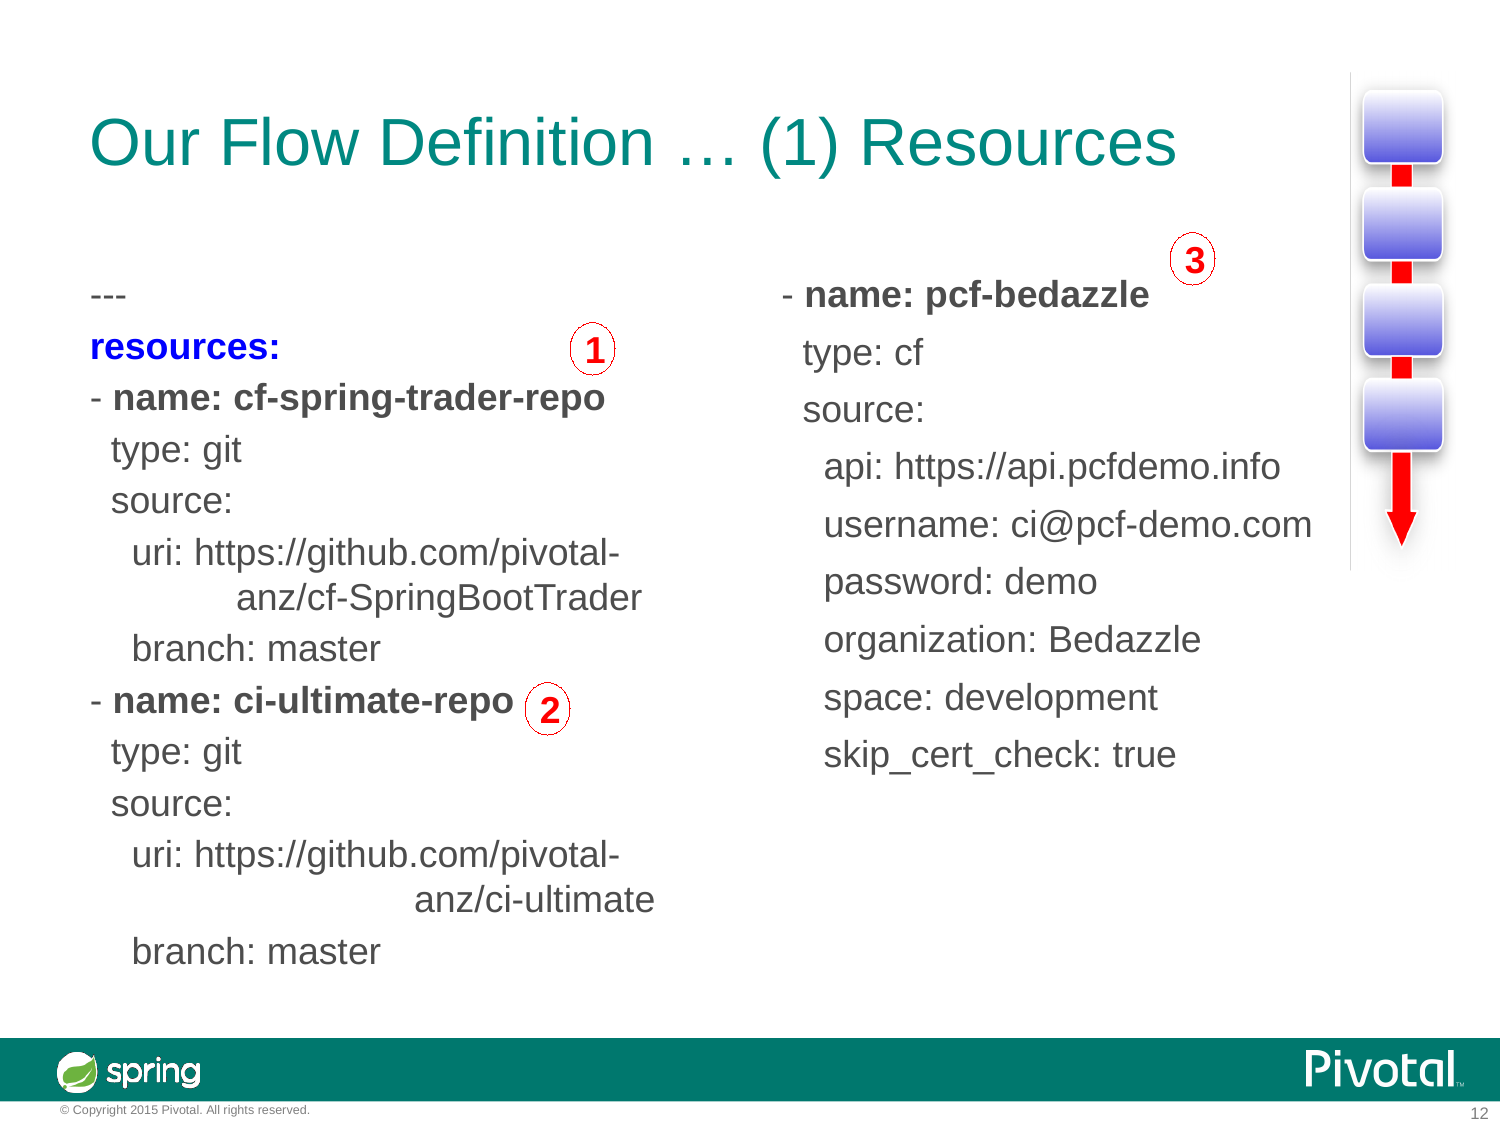

# Our Flow Definition … (1) Resources
3
---
resources:
- name: cf-spring-trader-repo
 type: git
 source:
 uri: https://github.com/pivotal-
 anz/cf-SpringBootTrader
 branch: master
- name: ci-ultimate-repo
 type: git
 source:
 uri: https://github.com/pivotal-
 anz/ci-ultimate
 branch: master
- name: pcf-bedazzle
 type: cf
 source:
 api: https://api.pcfdemo.info
 username: ci@pcf-demo.com
 password: demo
 organization: Bedazzle
 space: development
 skip_cert_check: true
1
2